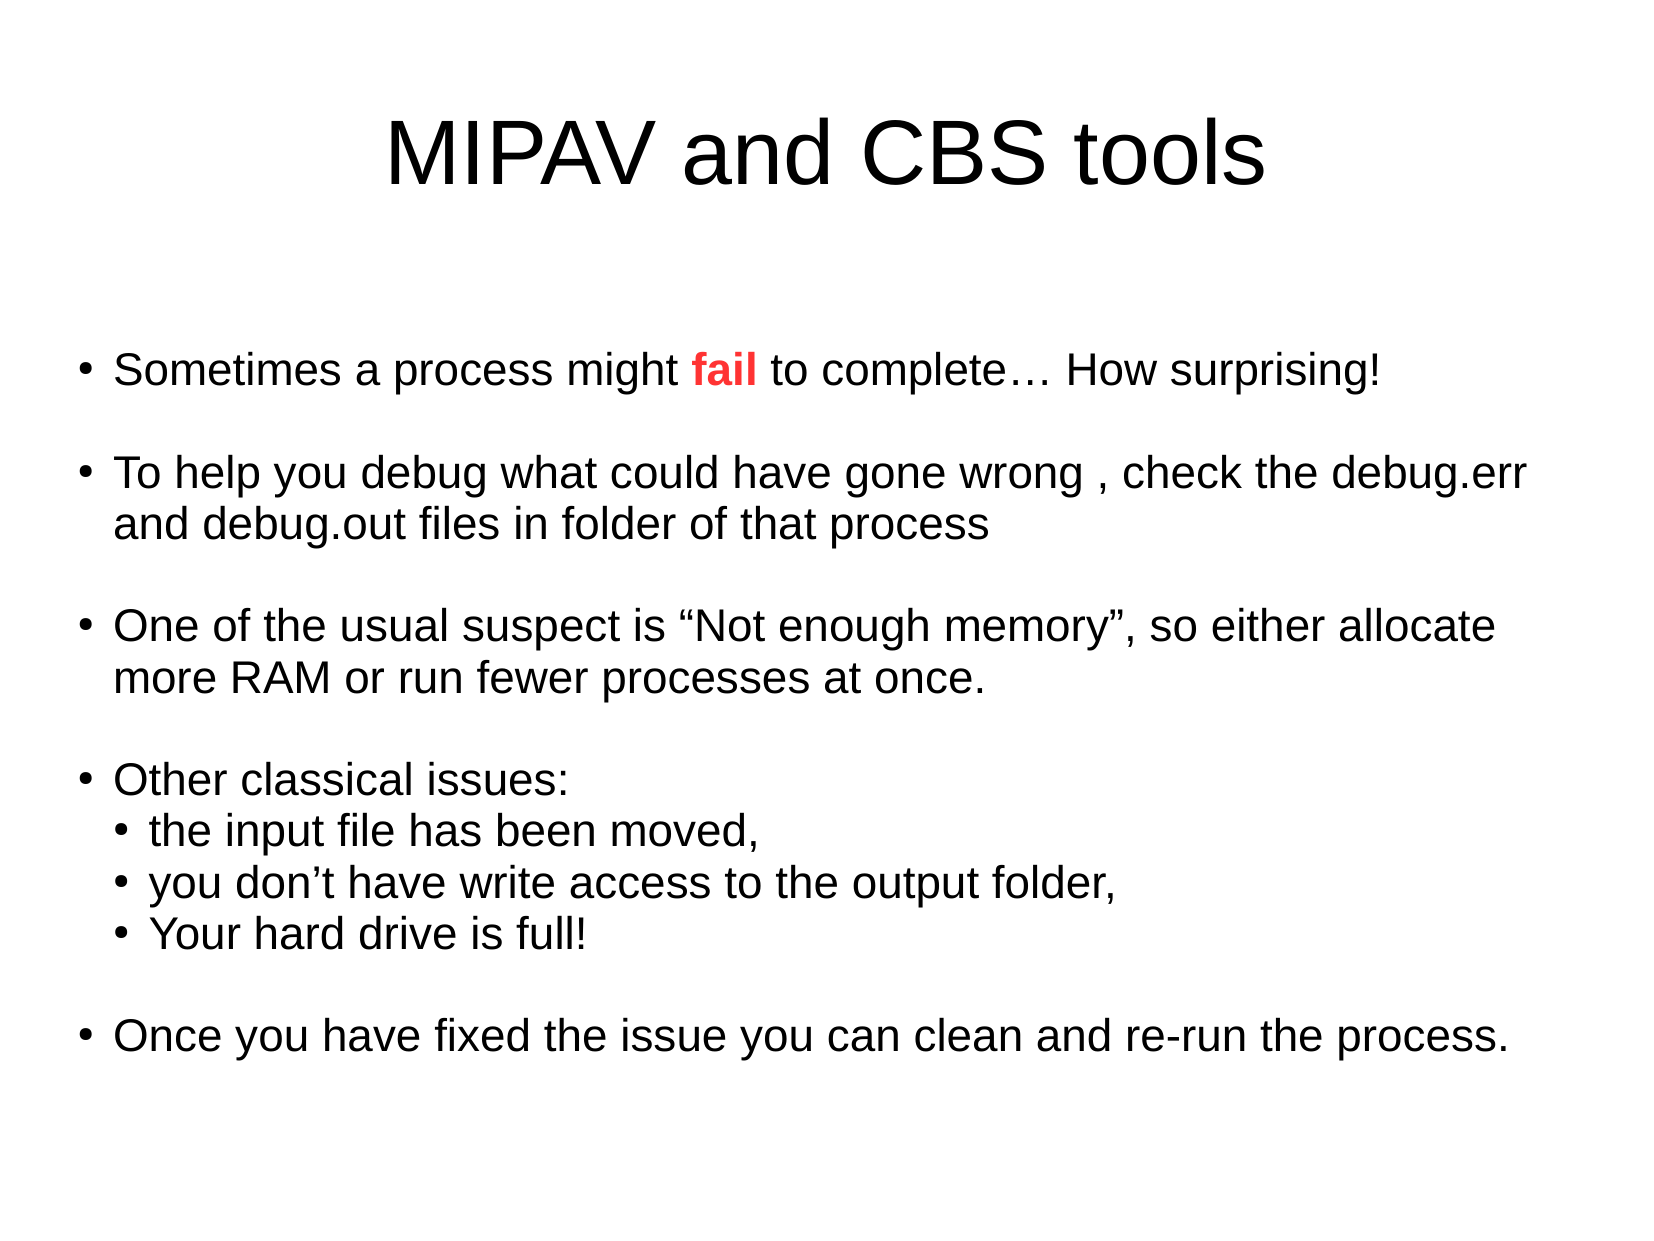

# MIPAV and CBS tools
Sometimes a process might fail to complete… How surprising!
To help you debug what could have gone wrong , check the debug.err and debug.out files in folder of that process
One of the usual suspect is “Not enough memory”, so either allocate more RAM or run fewer processes at once.
Other classical issues:
the input file has been moved,
you don’t have write access to the output folder,
Your hard drive is full!
Once you have fixed the issue you can clean and re-run the process.